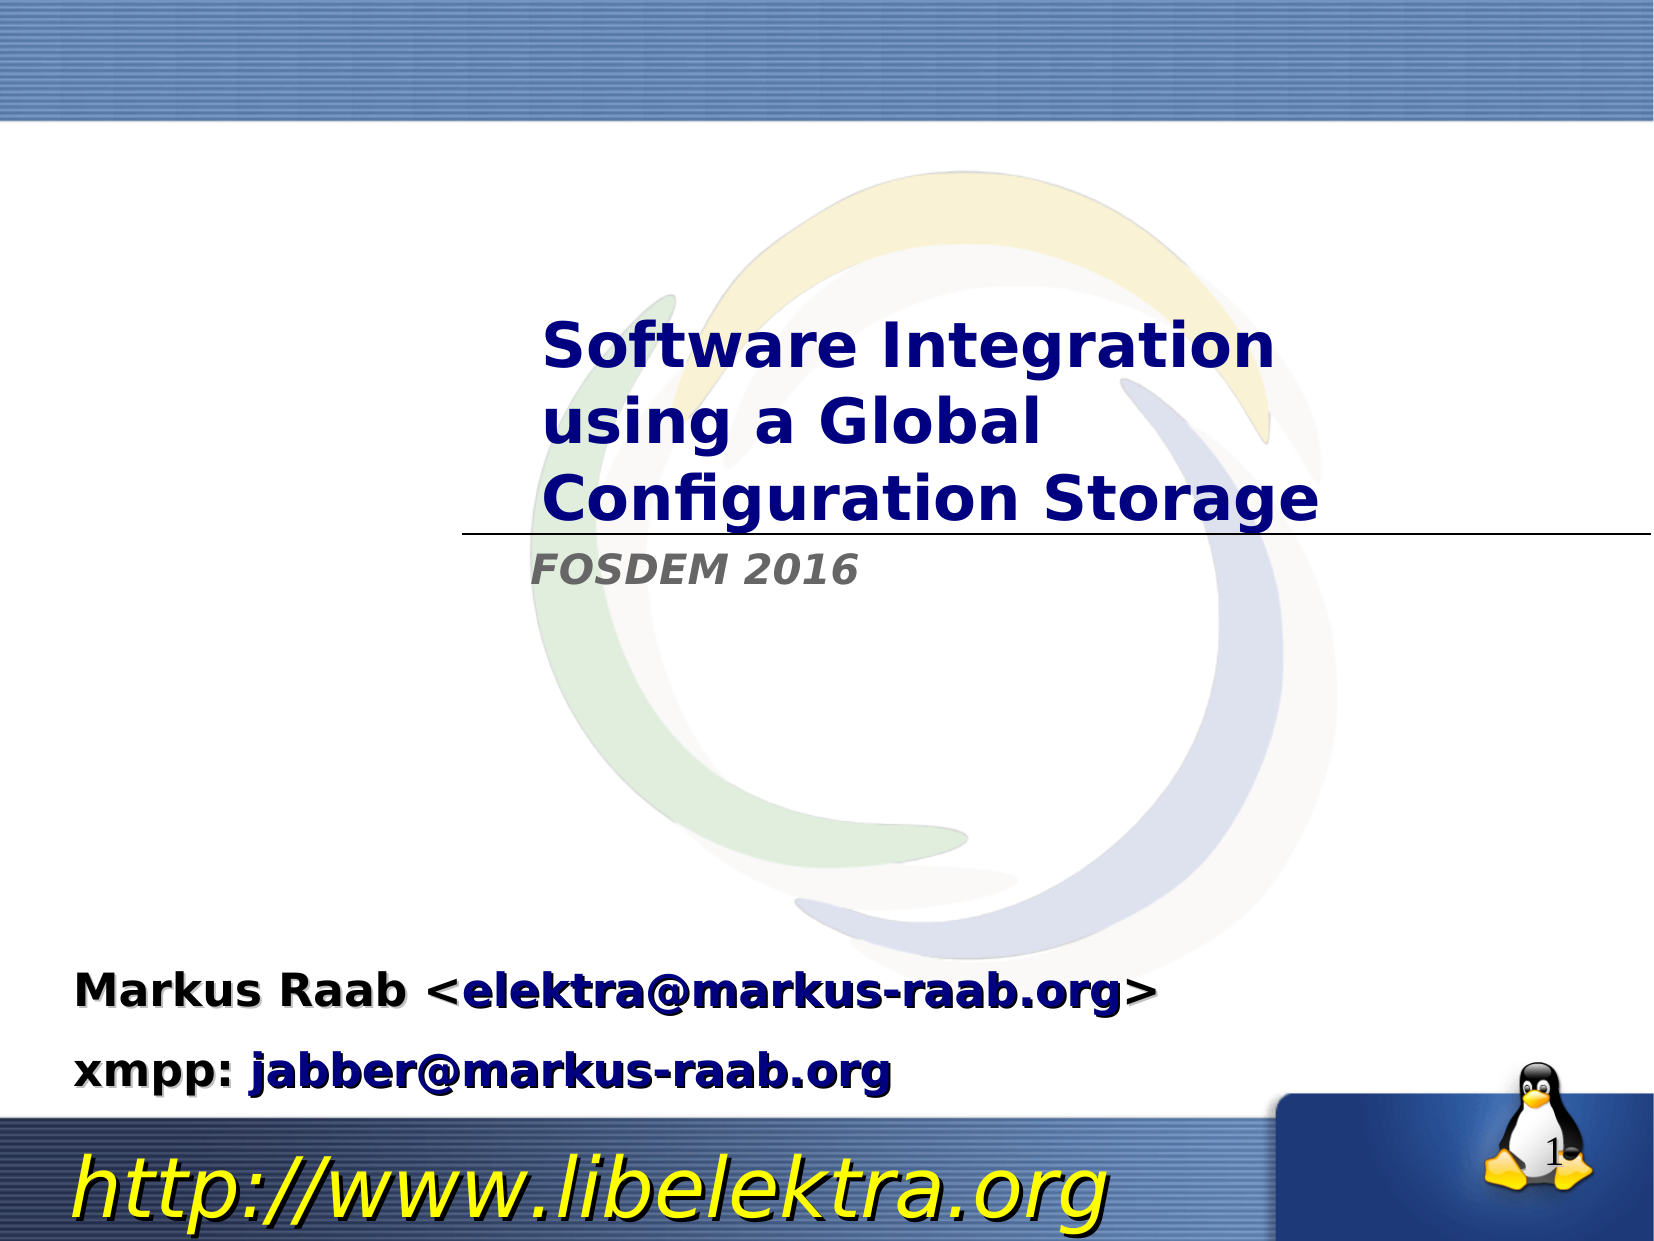

Software Integration using a Global Configuration Storage
FOSDEM 2016
Markus Raab <elektra@markus-raab.org>
xmpp: jabber@markus-raab.org